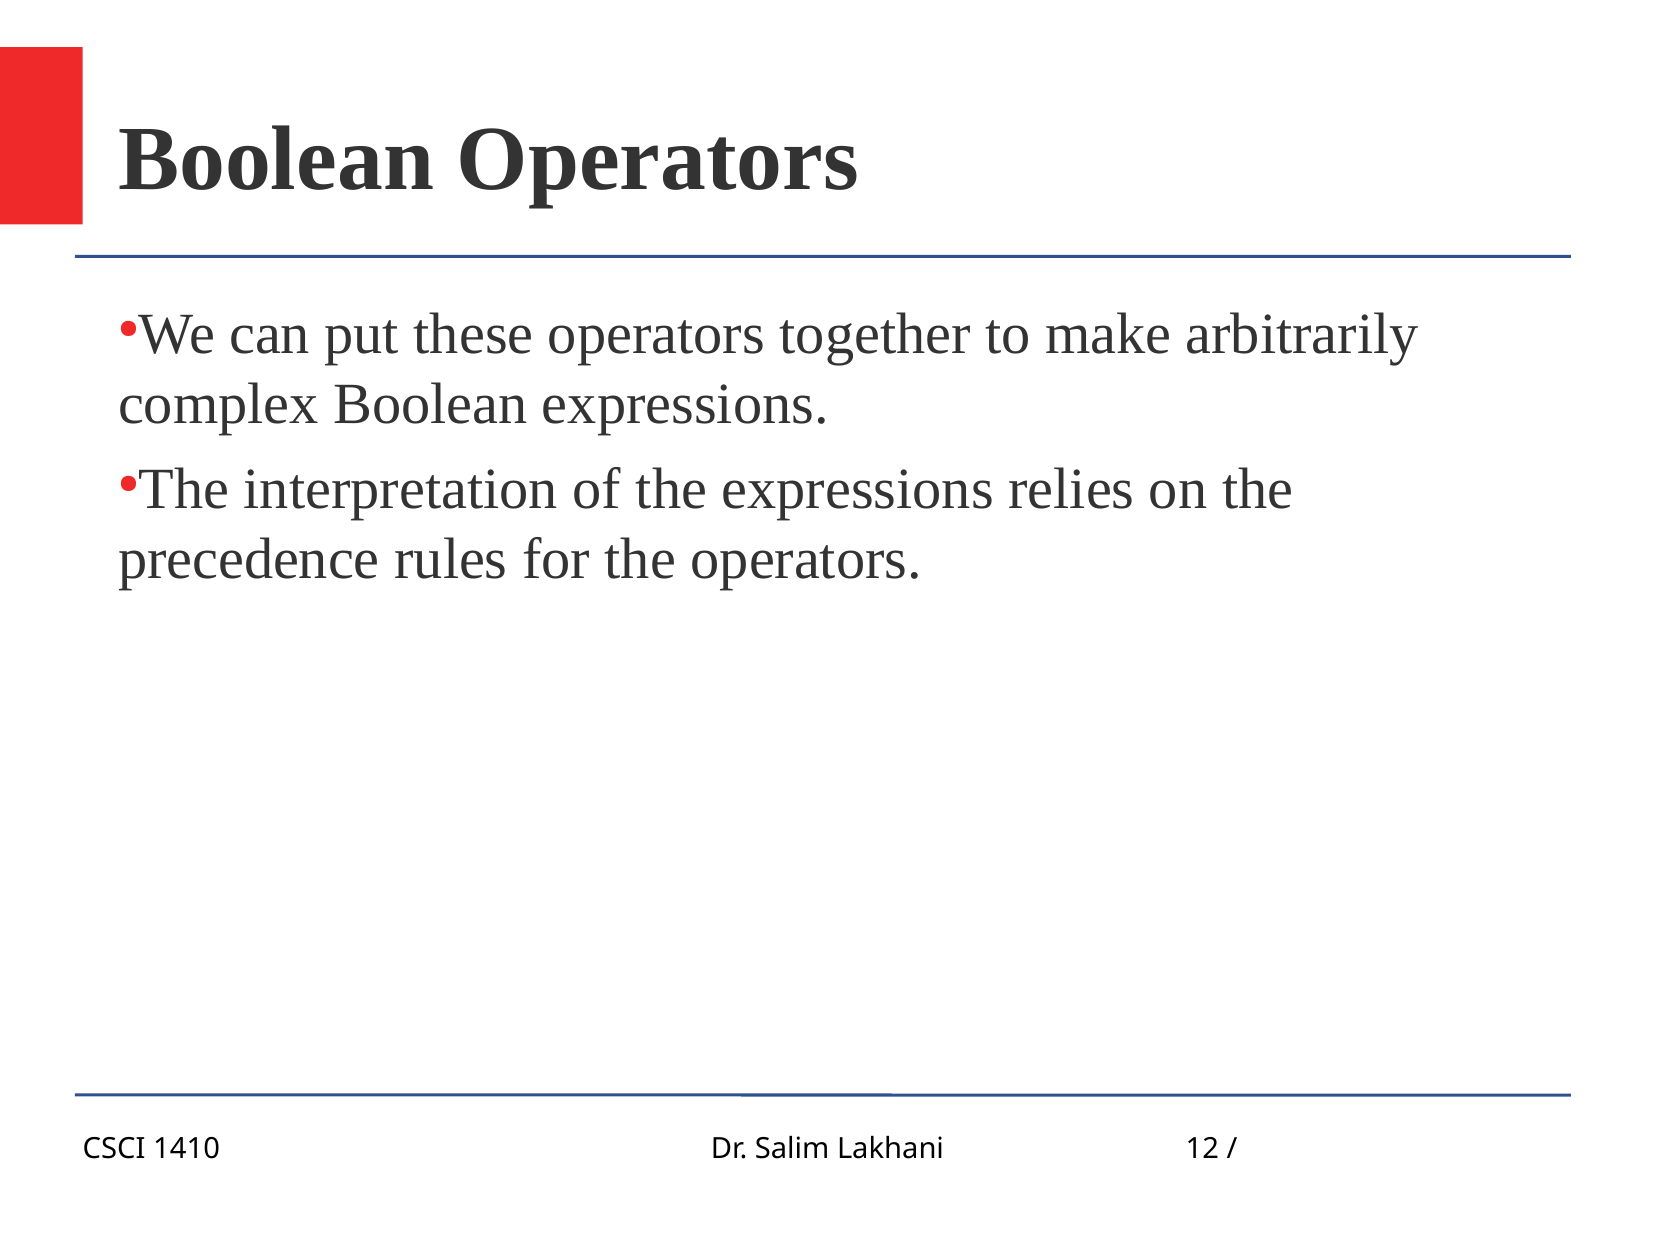

# Boolean Operators
We can put these operators together to make arbitrarily complex Boolean expressions.
The interpretation of the expressions relies on the precedence rules for the operators.
CSCI 1410
Dr. Salim Lakhani
11 /